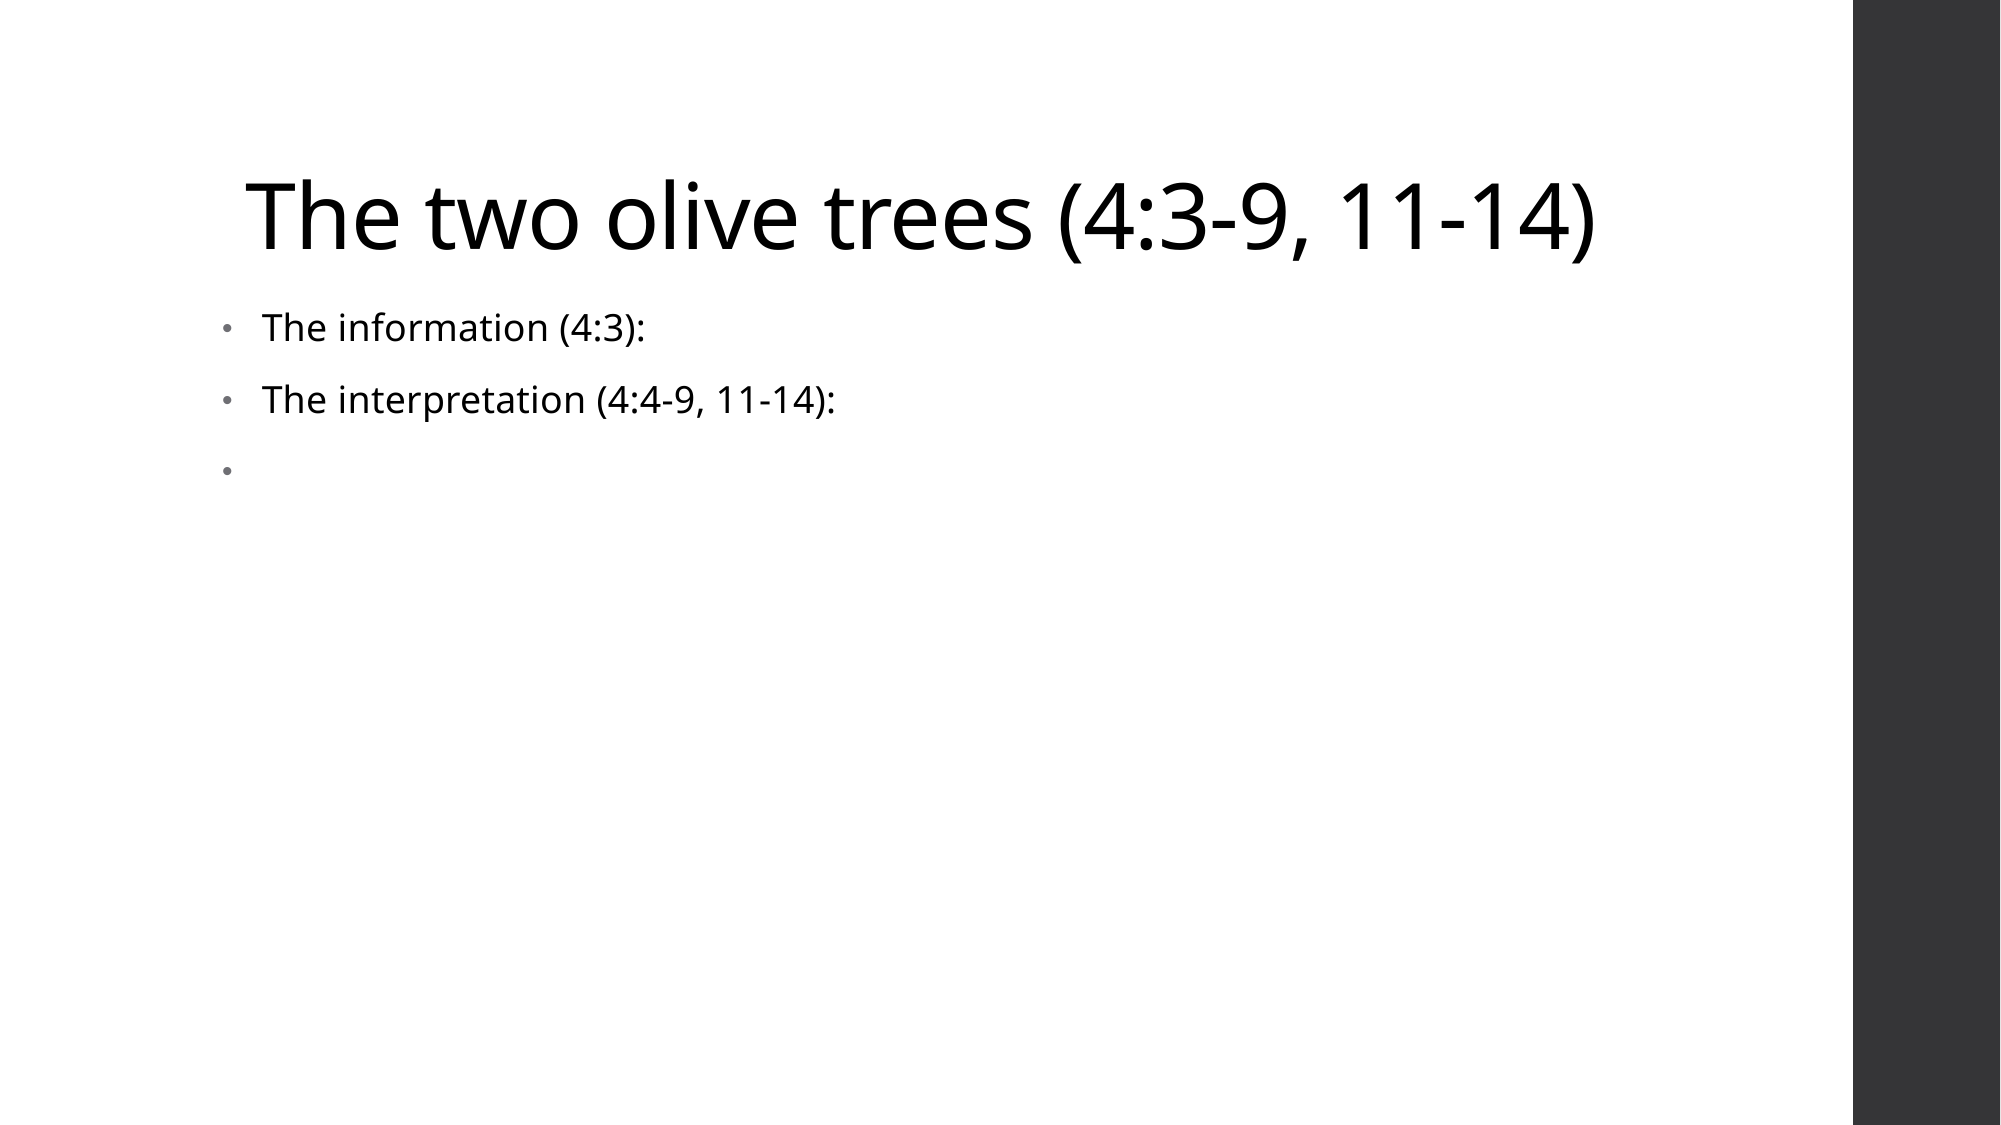

# The two olive trees (4:3-9, 11-14)
 The information (4:3):
 The interpretation (4:4-9, 11-14):